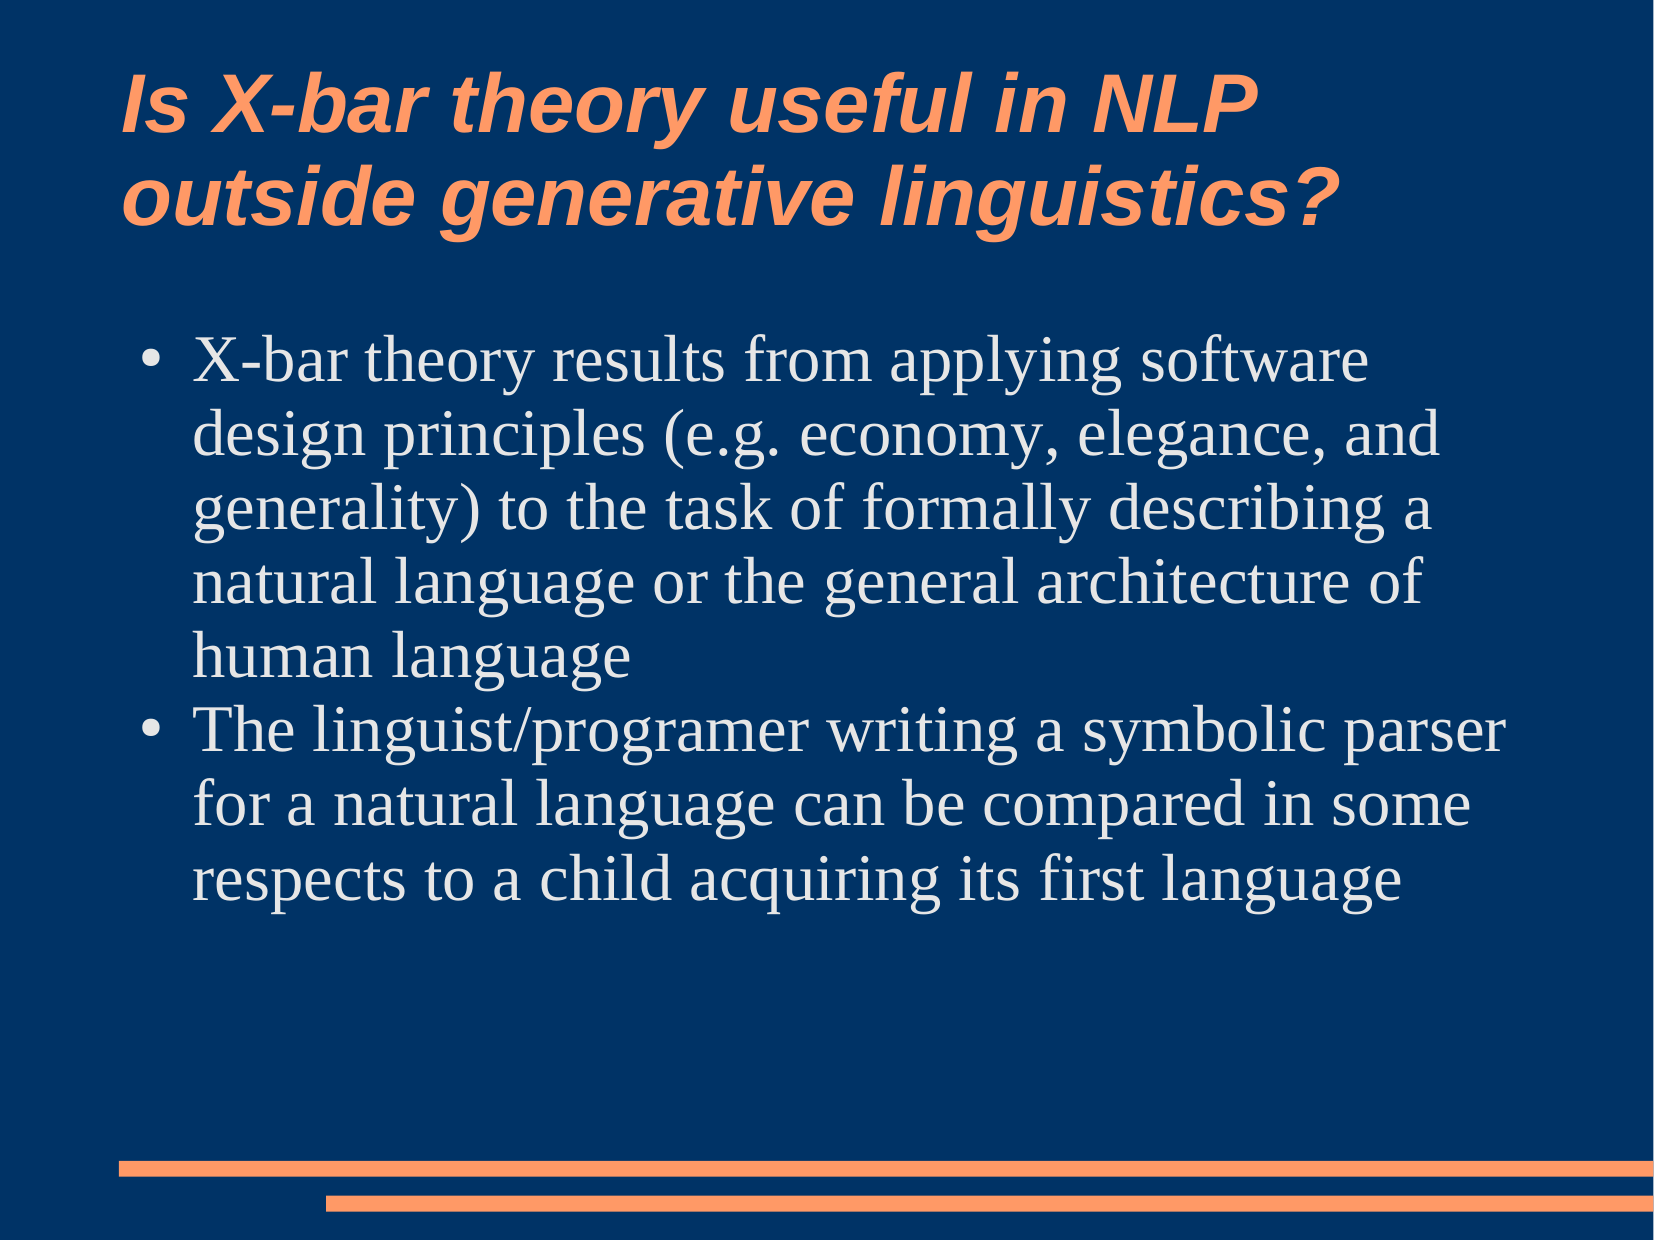

# Is X-bar theory useful in NLP outside generative linguistics?
X-bar theory results from applying software design principles (e.g. economy, elegance, and generality) to the task of formally describing a natural language or the general architecture of human language
The linguist/programer writing a symbolic parser for a natural language can be compared in some respects to a child acquiring its first language